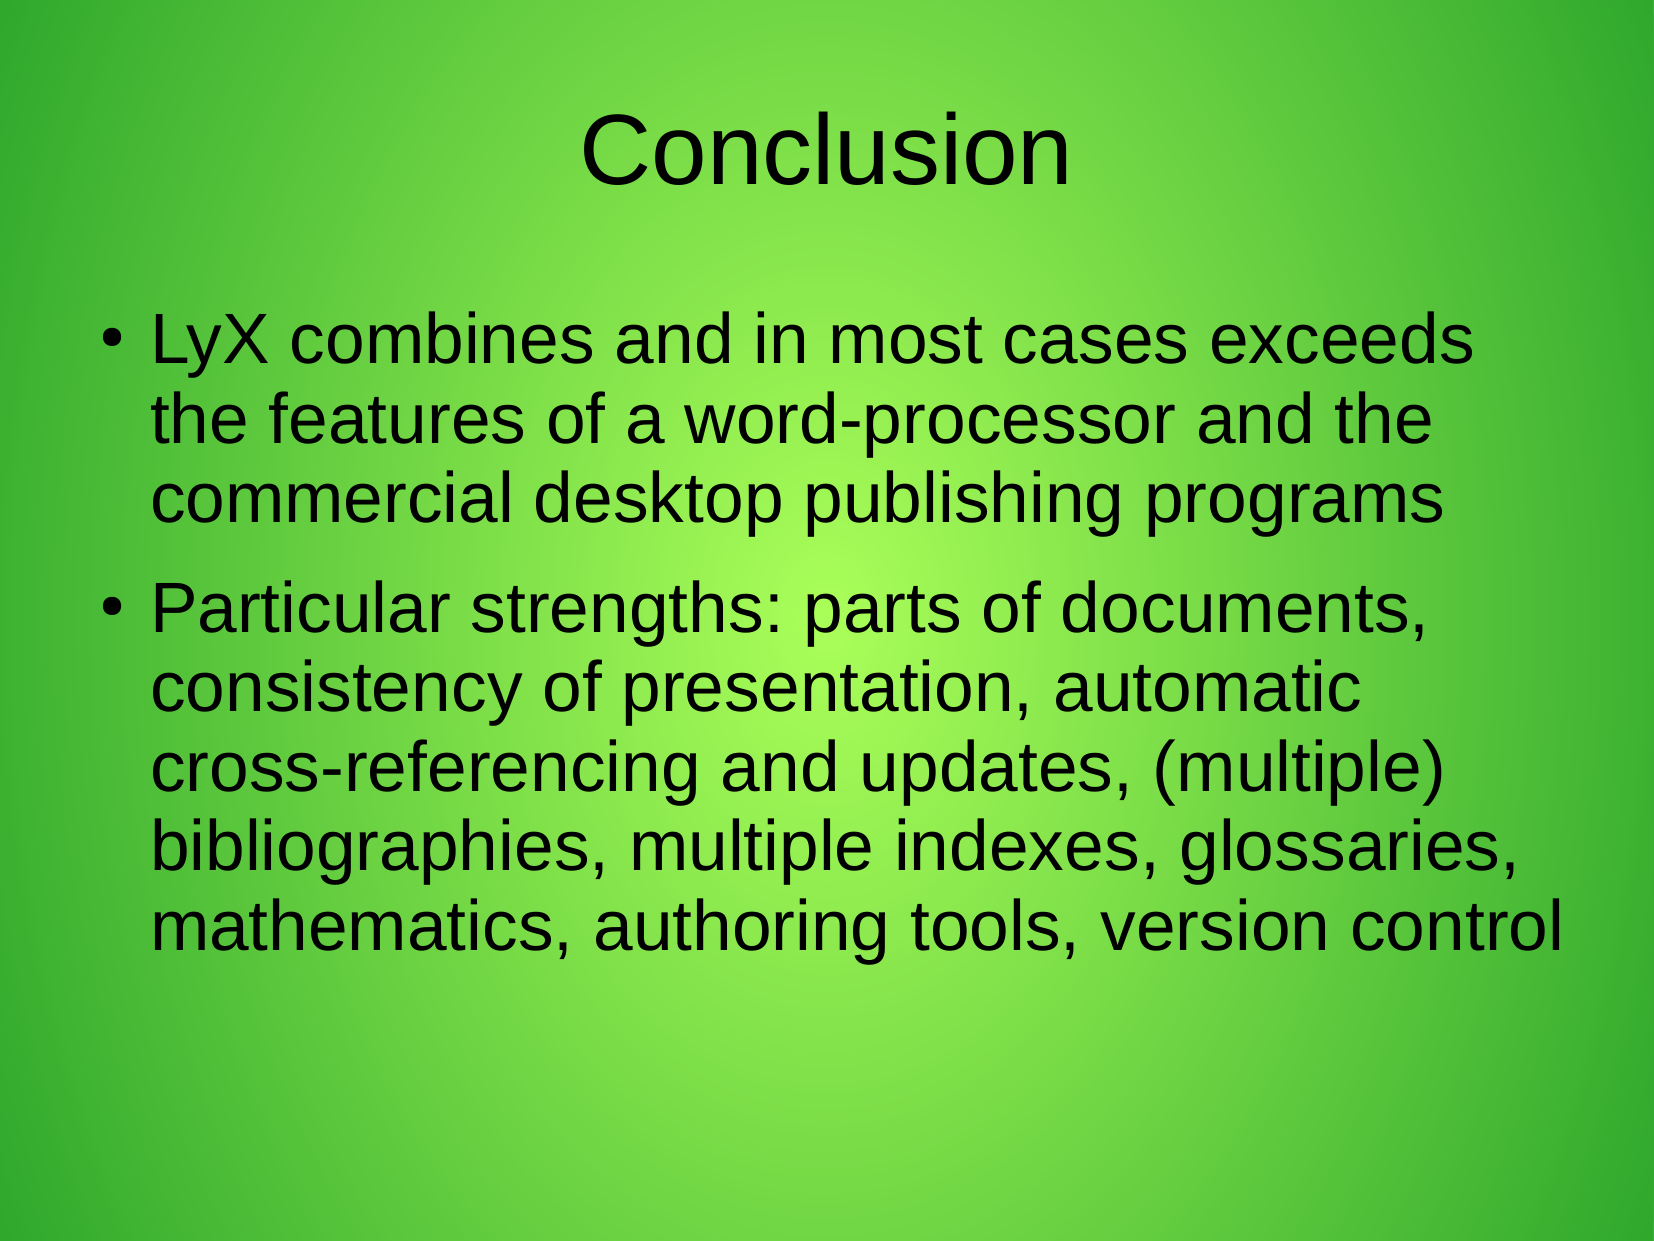

# Conclusion
LyX combines and in most cases exceeds the features of a word-processor and the commercial desktop publishing programs
Particular strengths: parts of documents, consistency of presentation, automatic cross-referencing and updates, (multiple) bibliographies, multiple indexes, glossaries, mathematics, authoring tools, version control